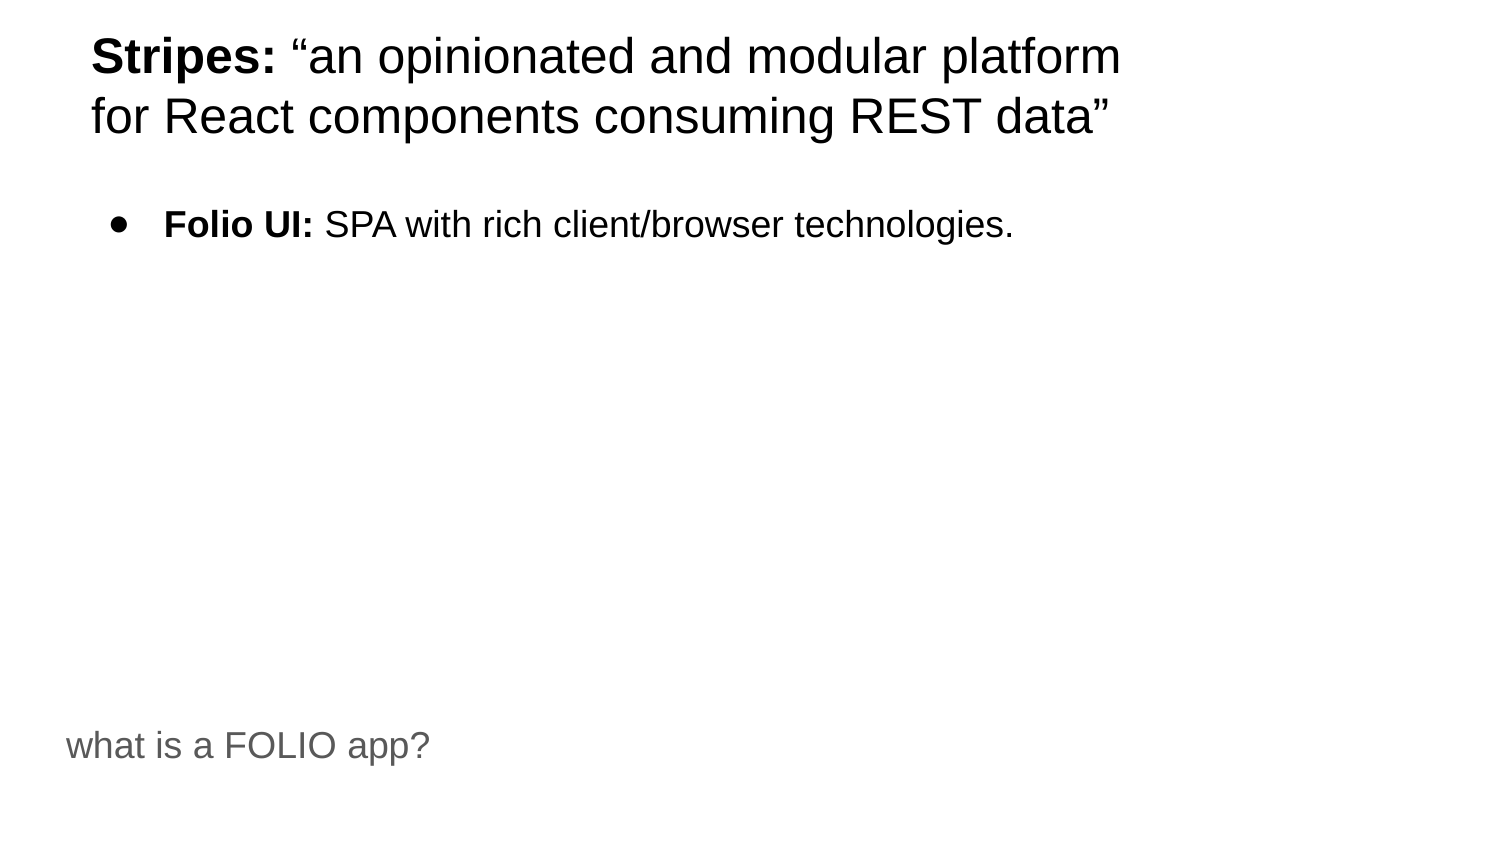

Stripes: “an opinionated and modular platform for React components consuming REST data”
Folio UI: SPA with rich client/browser technologies.
# what is a FOLIO app?